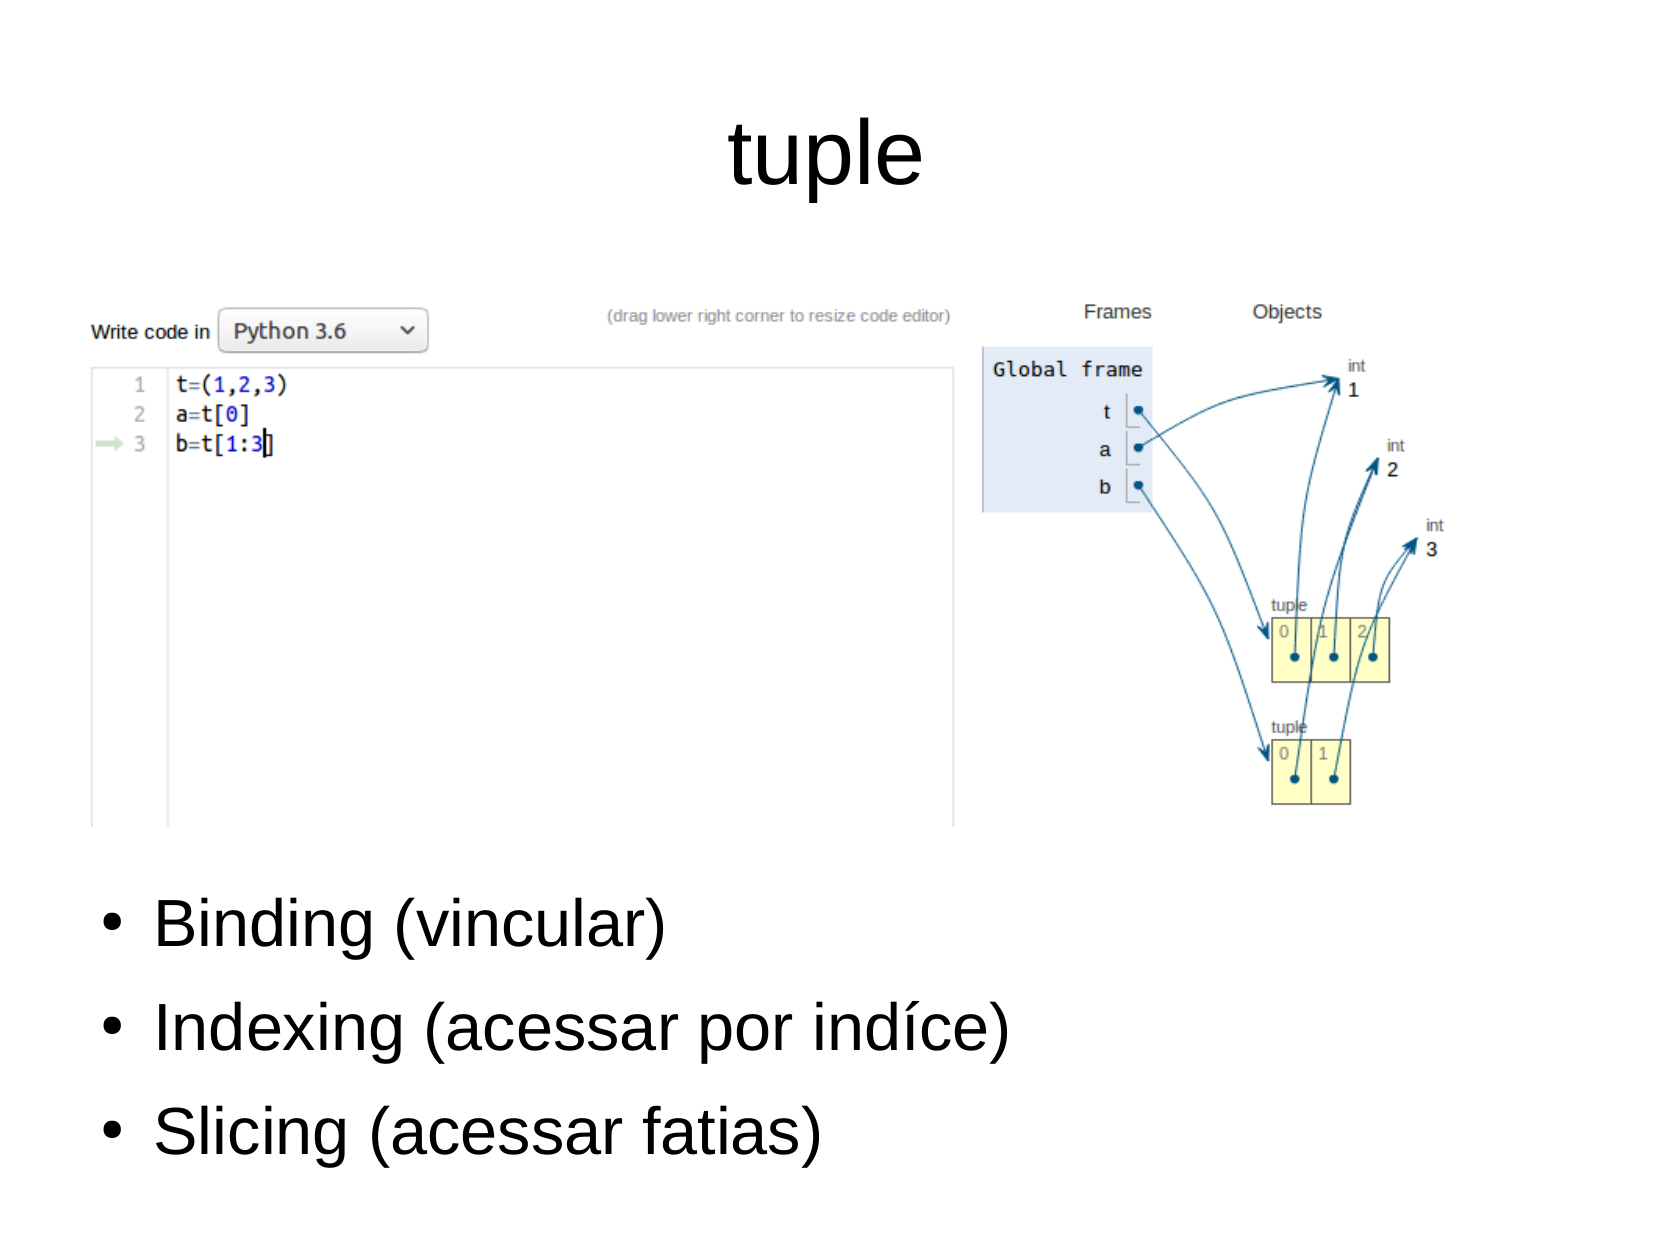

# tuple
Binding (vincular)
Indexing (acessar por indíce)
Slicing (acessar fatias)